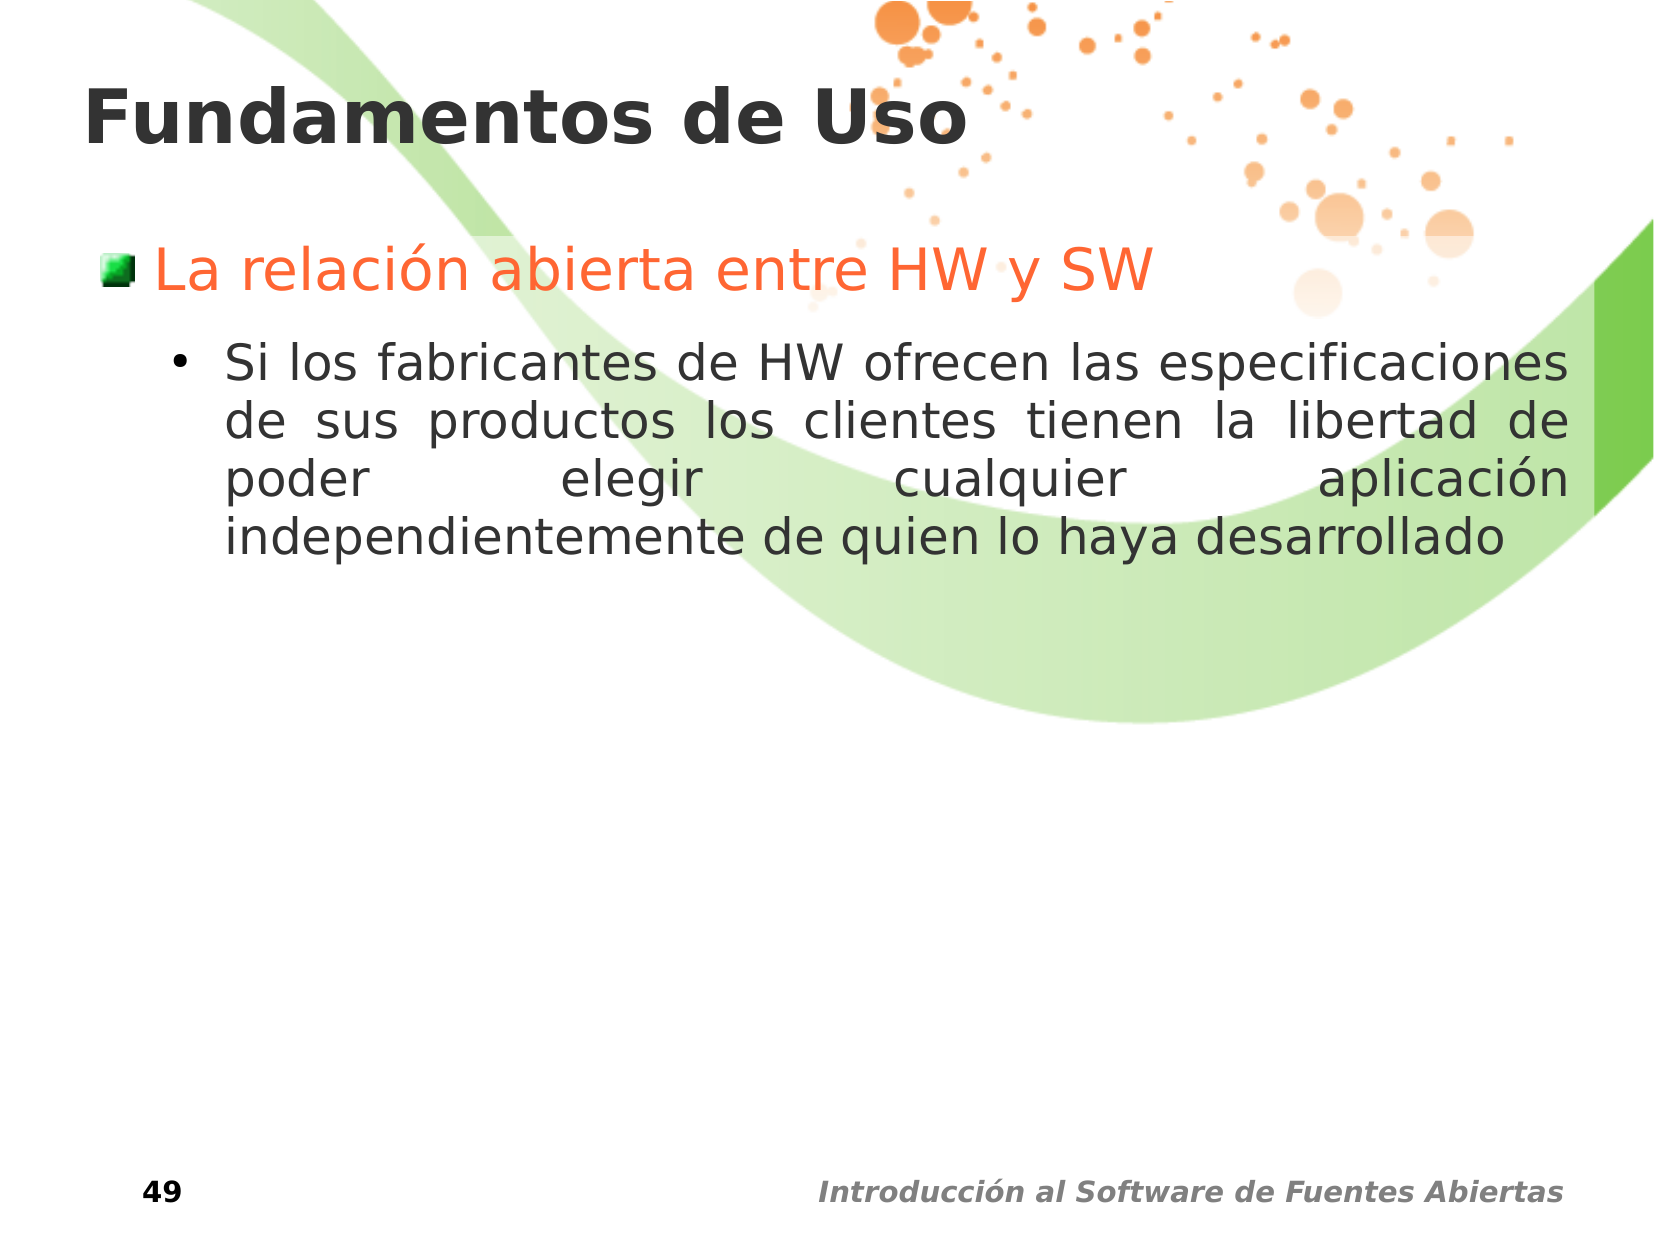

# Fundamentos de Uso
La relación abierta entre HW y SW
Si los fabricantes de HW ofrecen las especificaciones de sus productos los clientes tienen la libertad de poder elegir cualquier aplicación independientemente de quien lo haya desarrollado